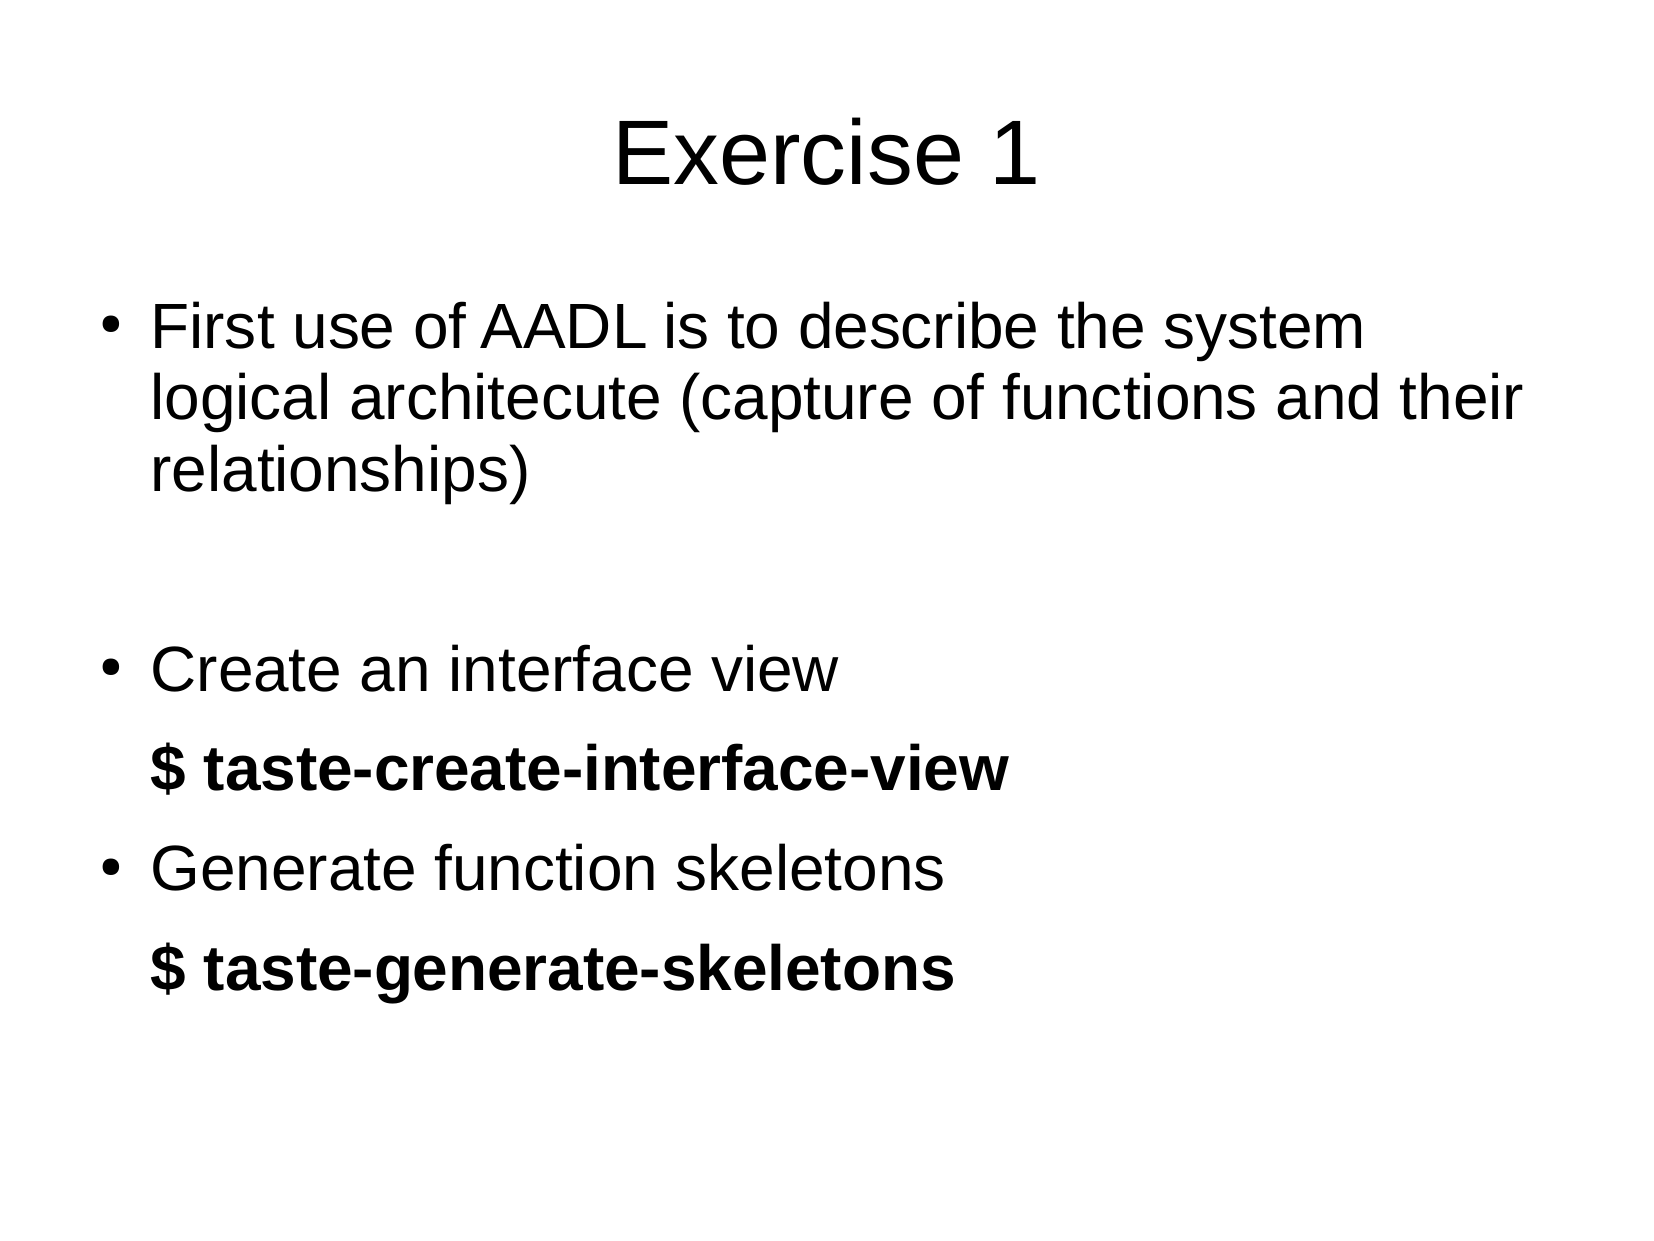

# Exercise 1
First use of AADL is to describe the system logical architecute (capture of functions and their relationships)
Create an interface view
$ taste-create-interface-view
Generate function skeletons
$ taste-generate-skeletons